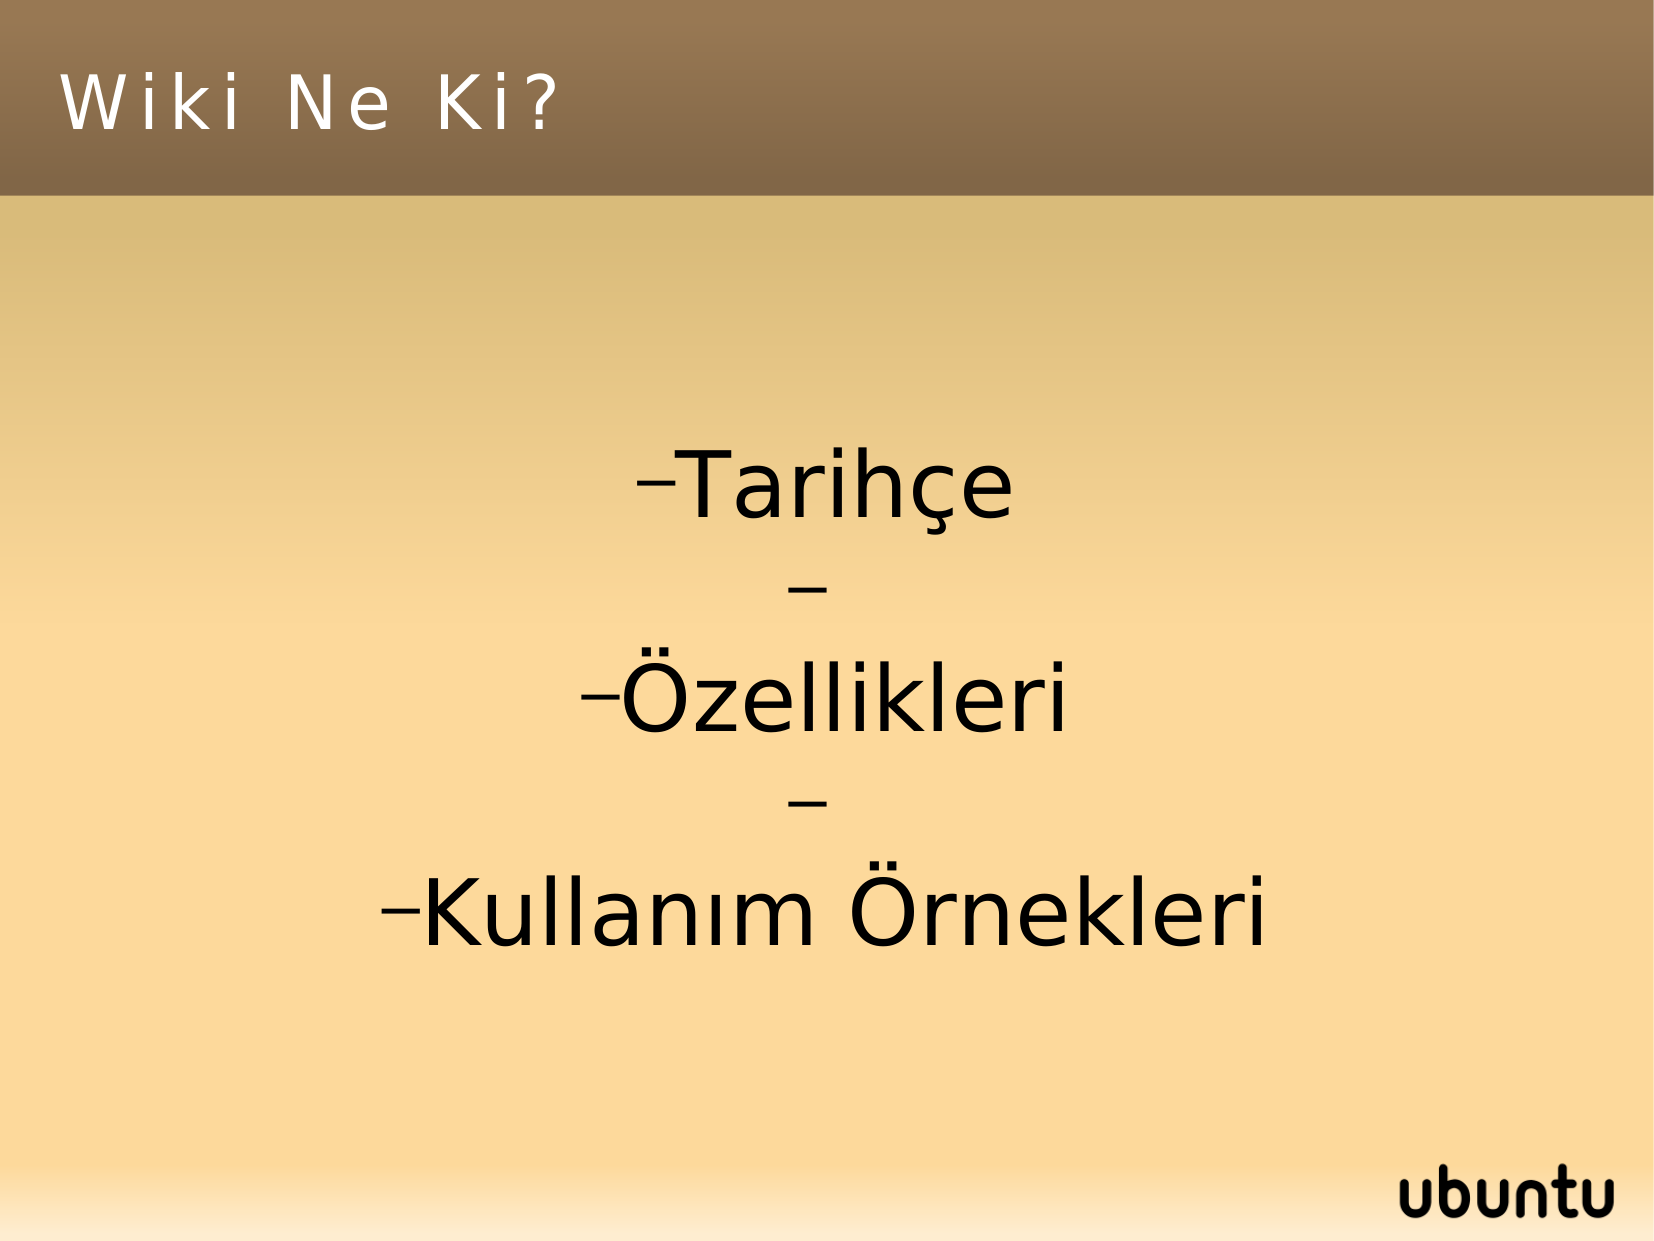

# Wiki Ne Ki?
Tarihçe
Özellikleri
Kullanım Örnekleri